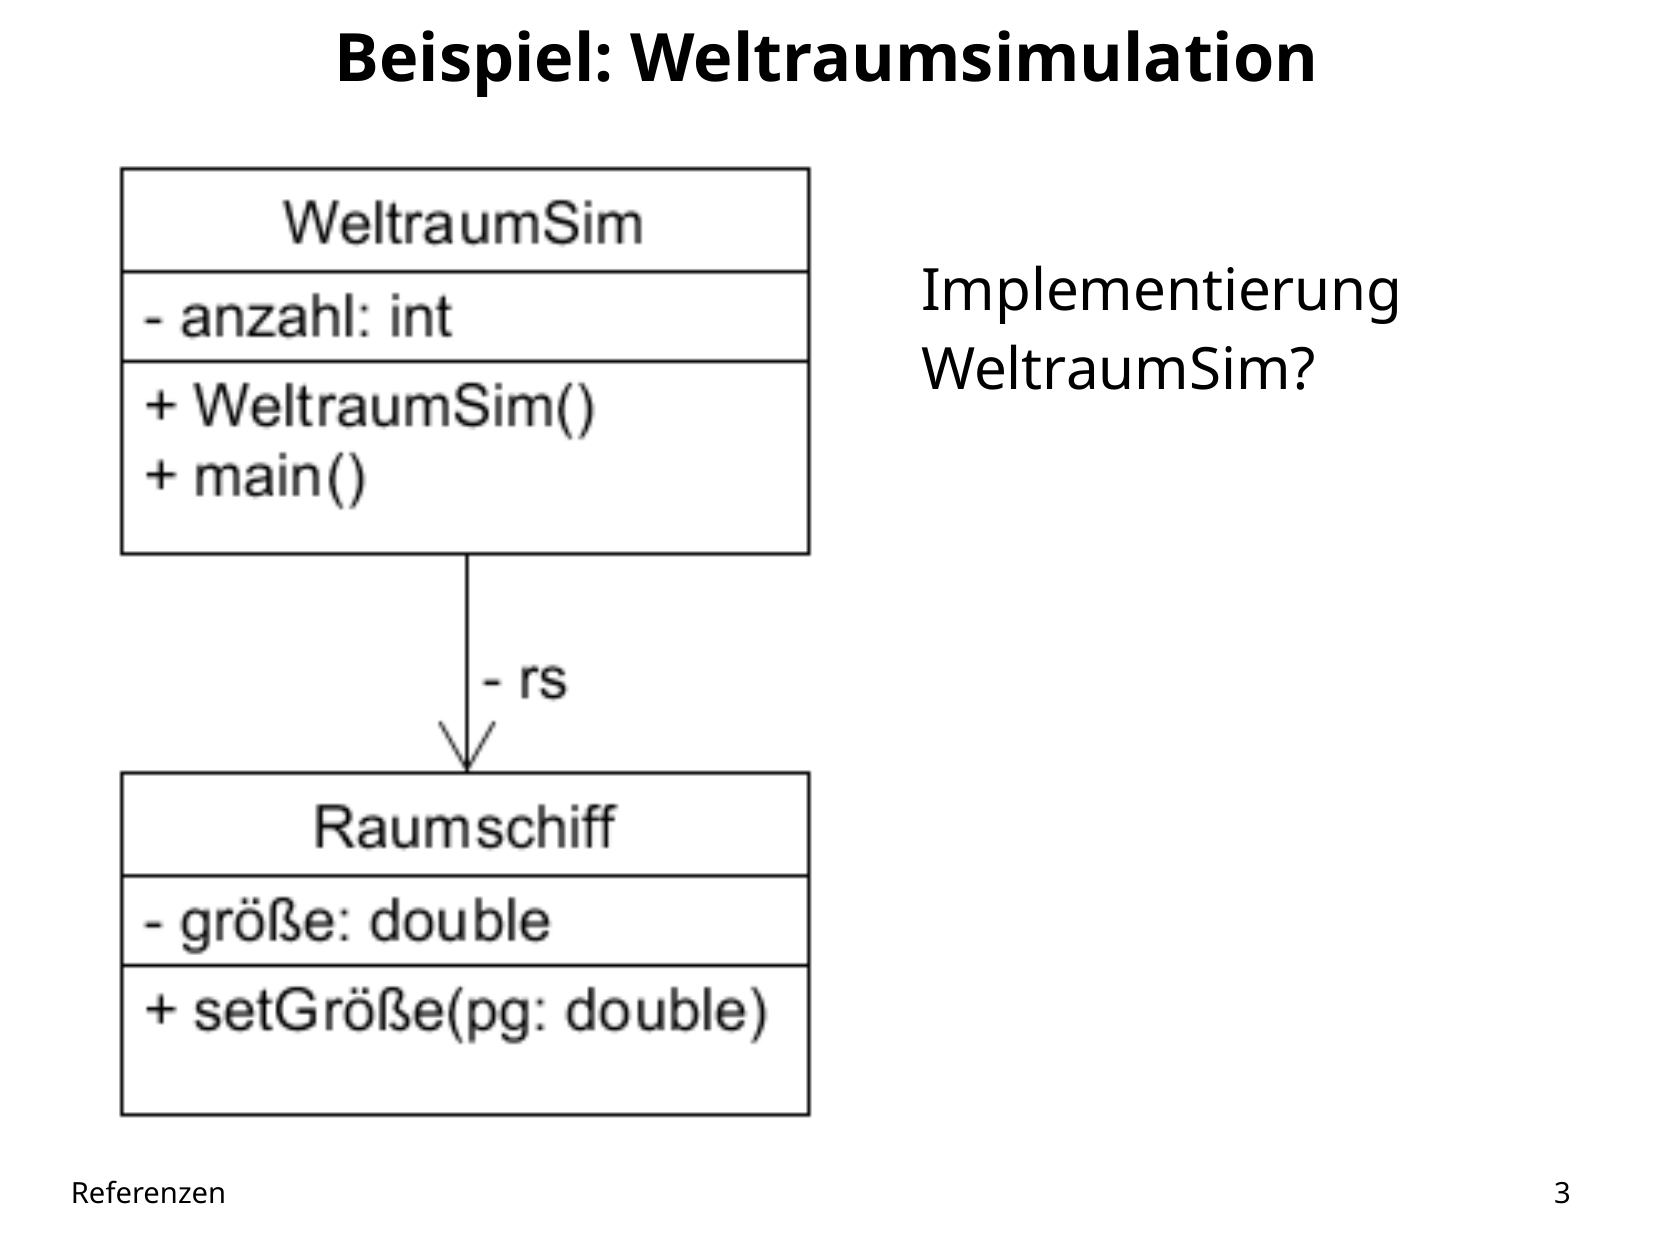

# Beispiel: Weltraumsimulation
Implementierung
WeltraumSim?
Referenzen
3